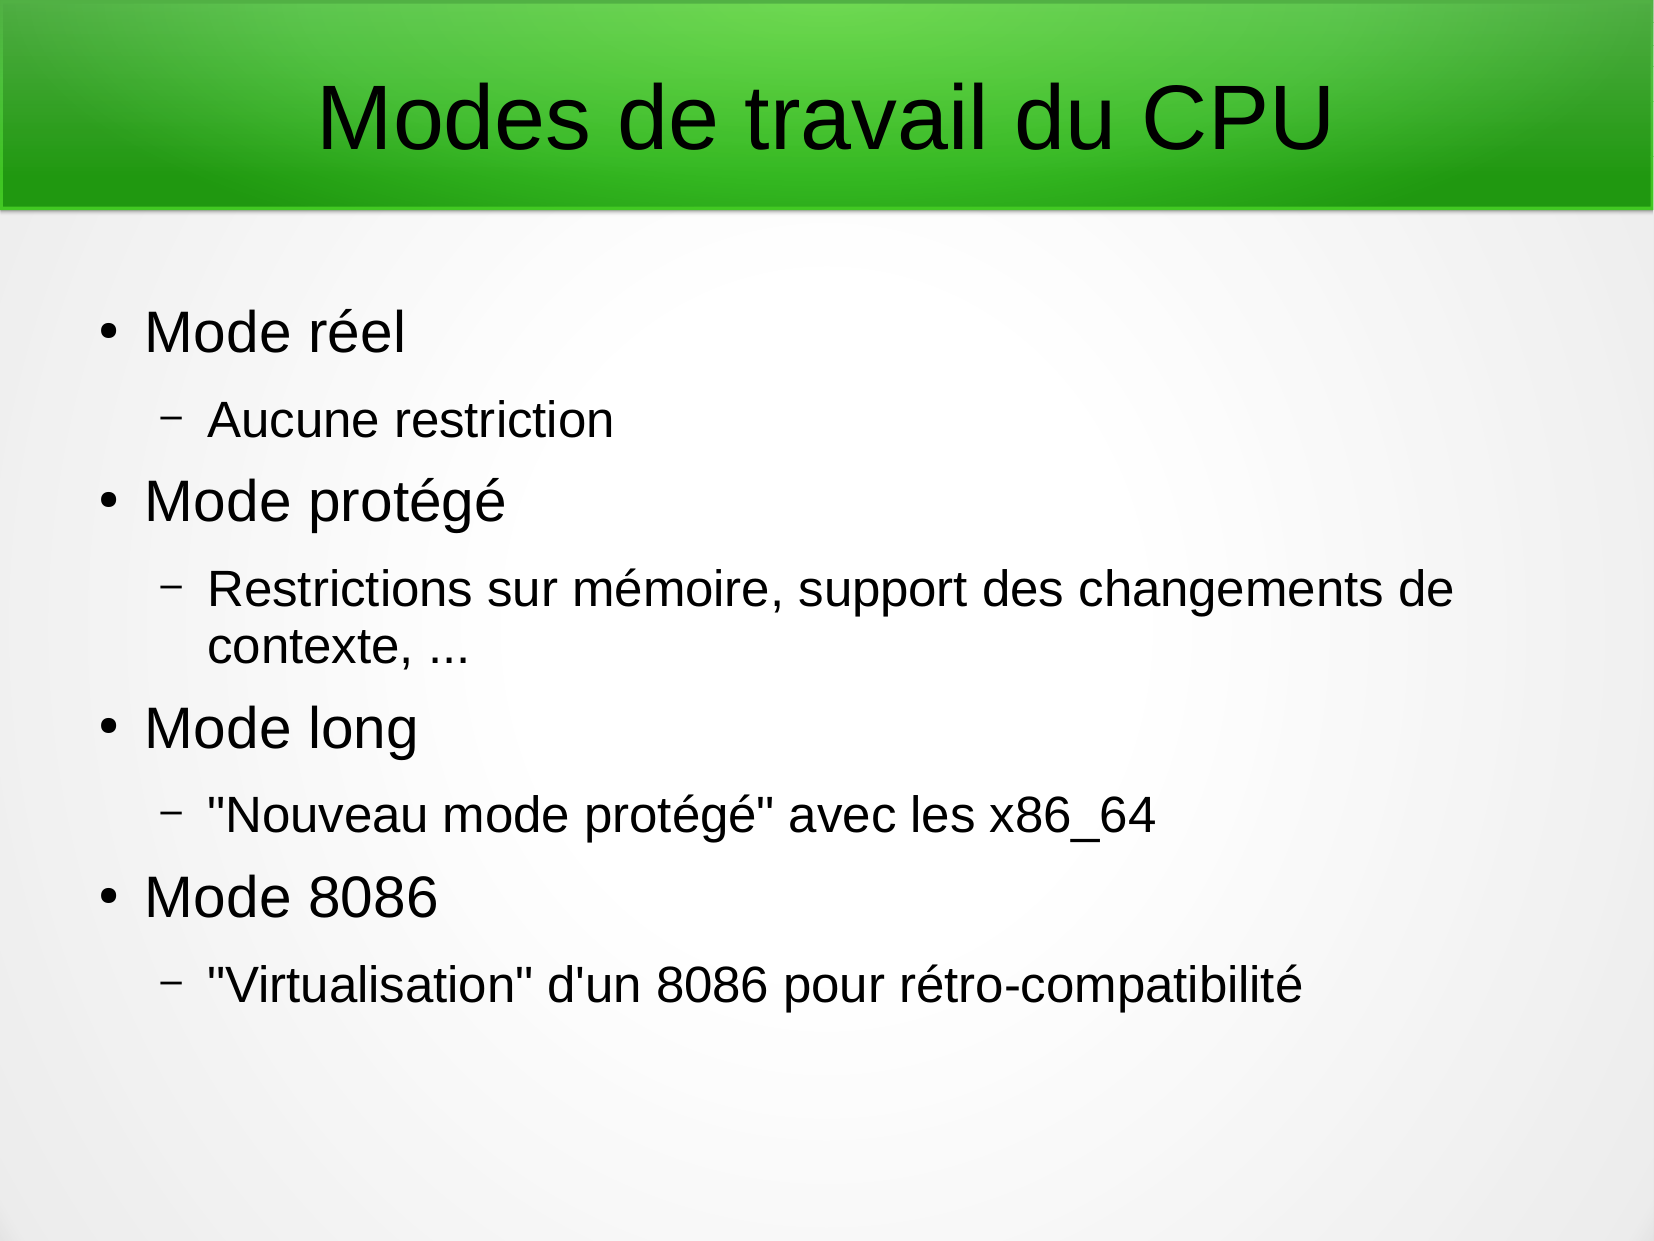

# Modes de travail du CPU
Mode réel
Aucune restriction
Mode protégé
Restrictions sur mémoire, support des changements de contexte, ...
Mode long
"Nouveau mode protégé" avec les x86_64
Mode 8086
"Virtualisation" d'un 8086 pour rétro-compatibilité